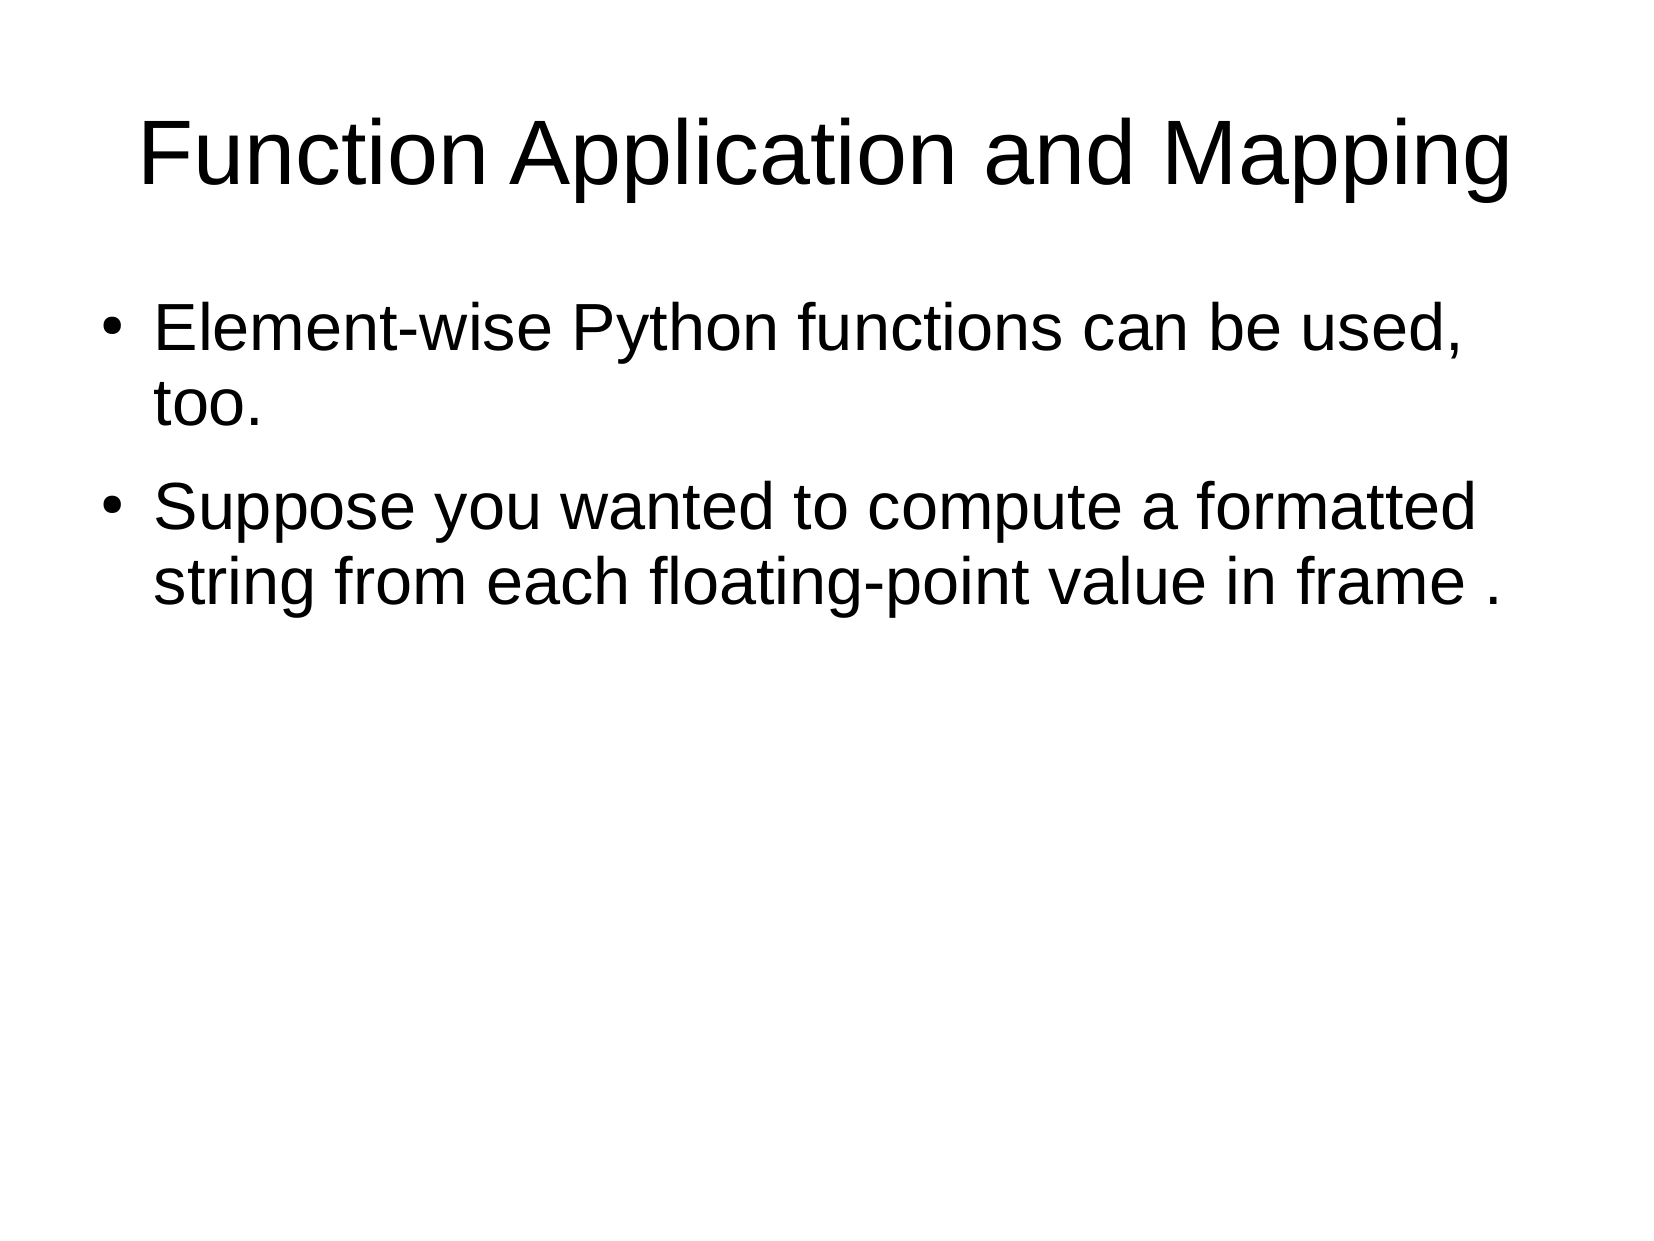

# Function Application and Mapping
Element-wise Python functions can be used, too.
Suppose you wanted to compute a formatted string from each floating-point value in frame .